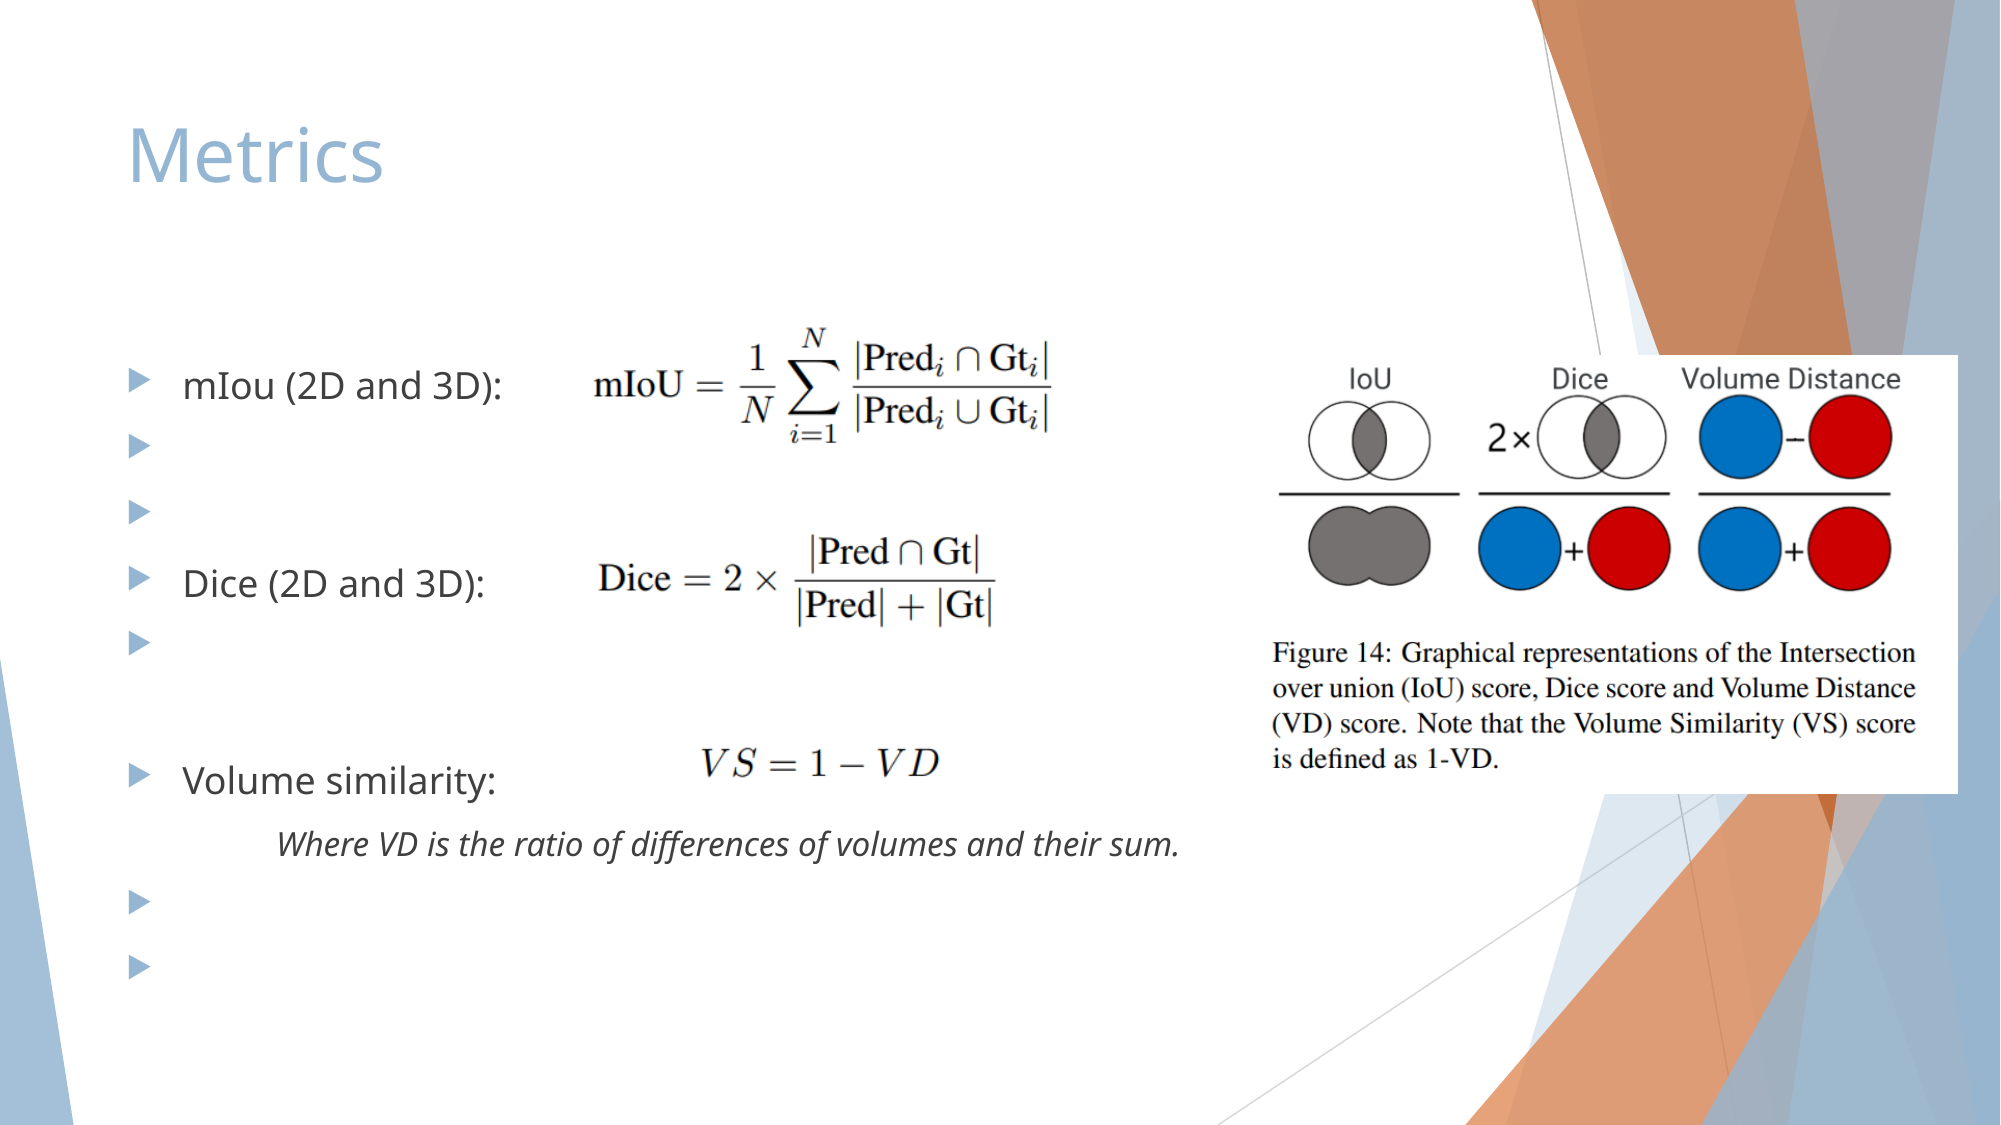

# Metrics
mIou (2D and 3D):
Dice (2D and 3D):
Volume similarity:
Where VD is the ratio of differences of volumes and their sum.